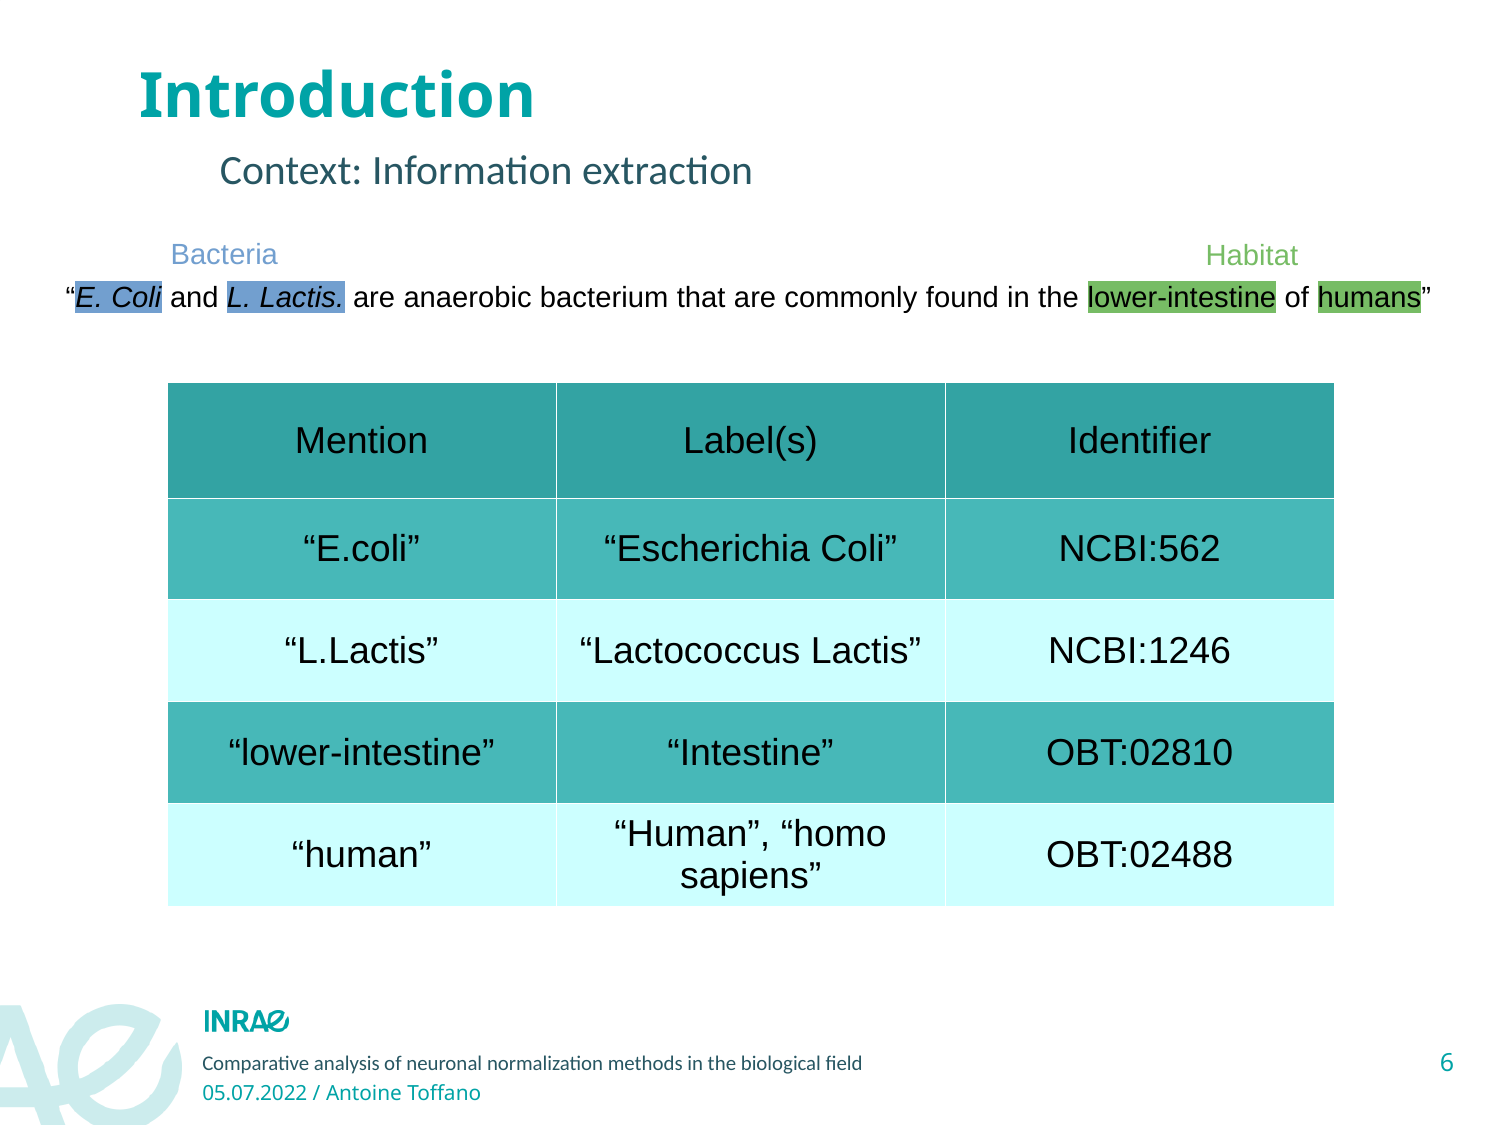

Introduction
Context: Information extraction
Bacteria
Habitat
“E. Coli and L. Lactis. are anaerobic bacterium that are commonly found in the lower-intestine of humans”
| Mention | Label(s) | Identifier |
| --- | --- | --- |
| “E.coli” | “Escherichia Coli” | NCBI:562 |
| “L.Lactis” | “Lactococcus Lactis” | NCBI:1246 |
| “lower-intestine” | “Intestine” | OBT:02810 |
| “human” | “Human”, “homo sapiens” | OBT:02488 |